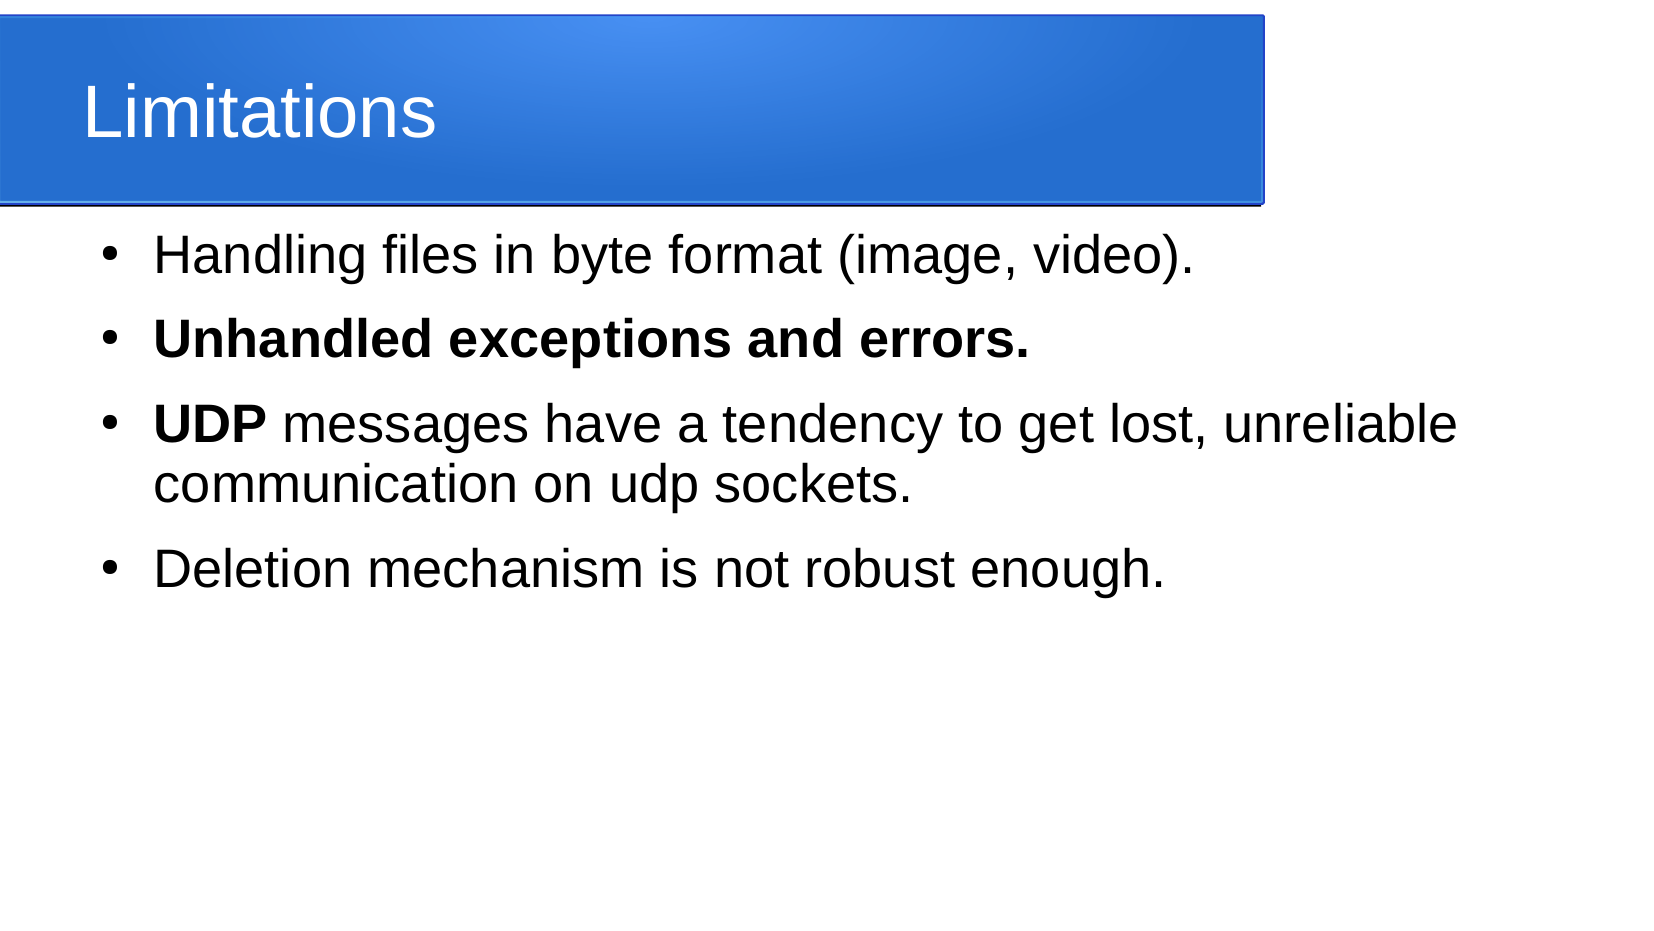

# Limitations
Handling files in byte format (image, video).
Unhandled exceptions and errors.
UDP messages have a tendency to get lost, unreliable communication on udp sockets.
Deletion mechanism is not robust enough.